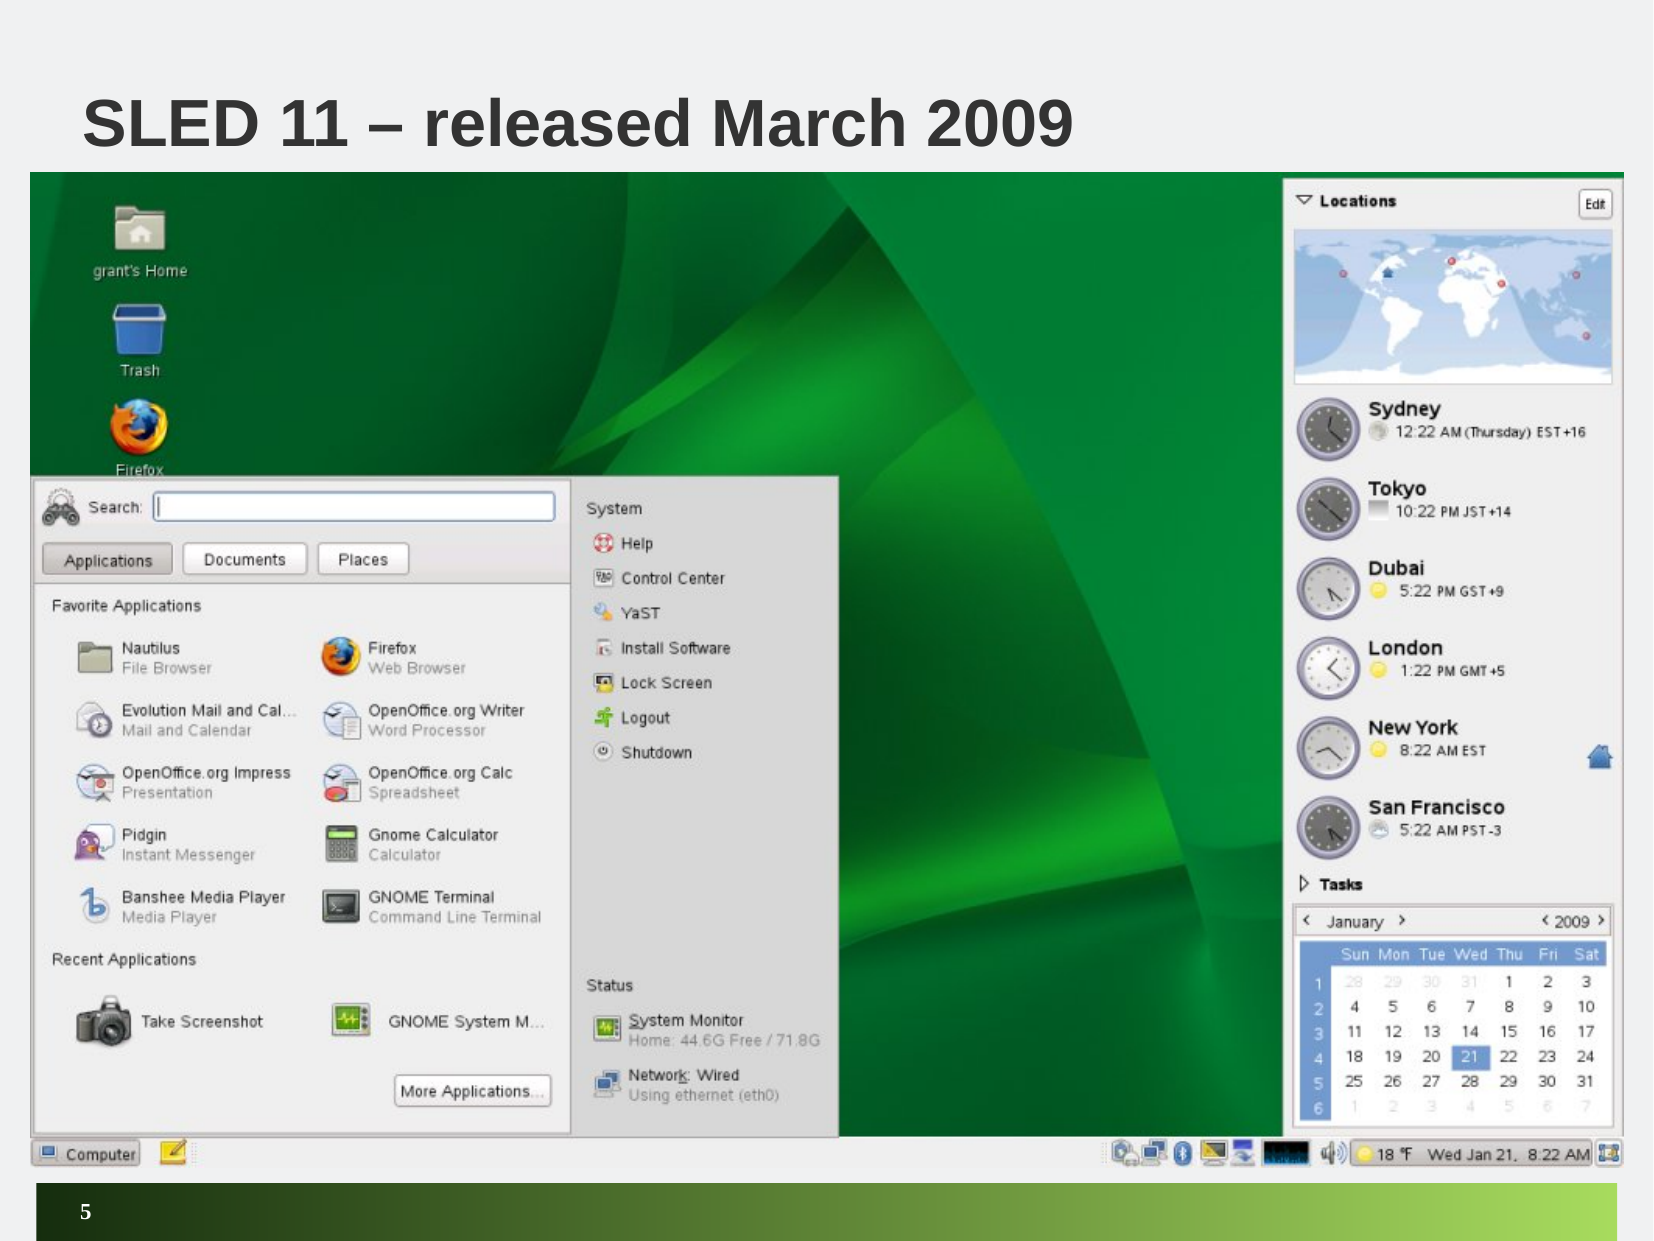

# SLED 11 – released March 2009
5